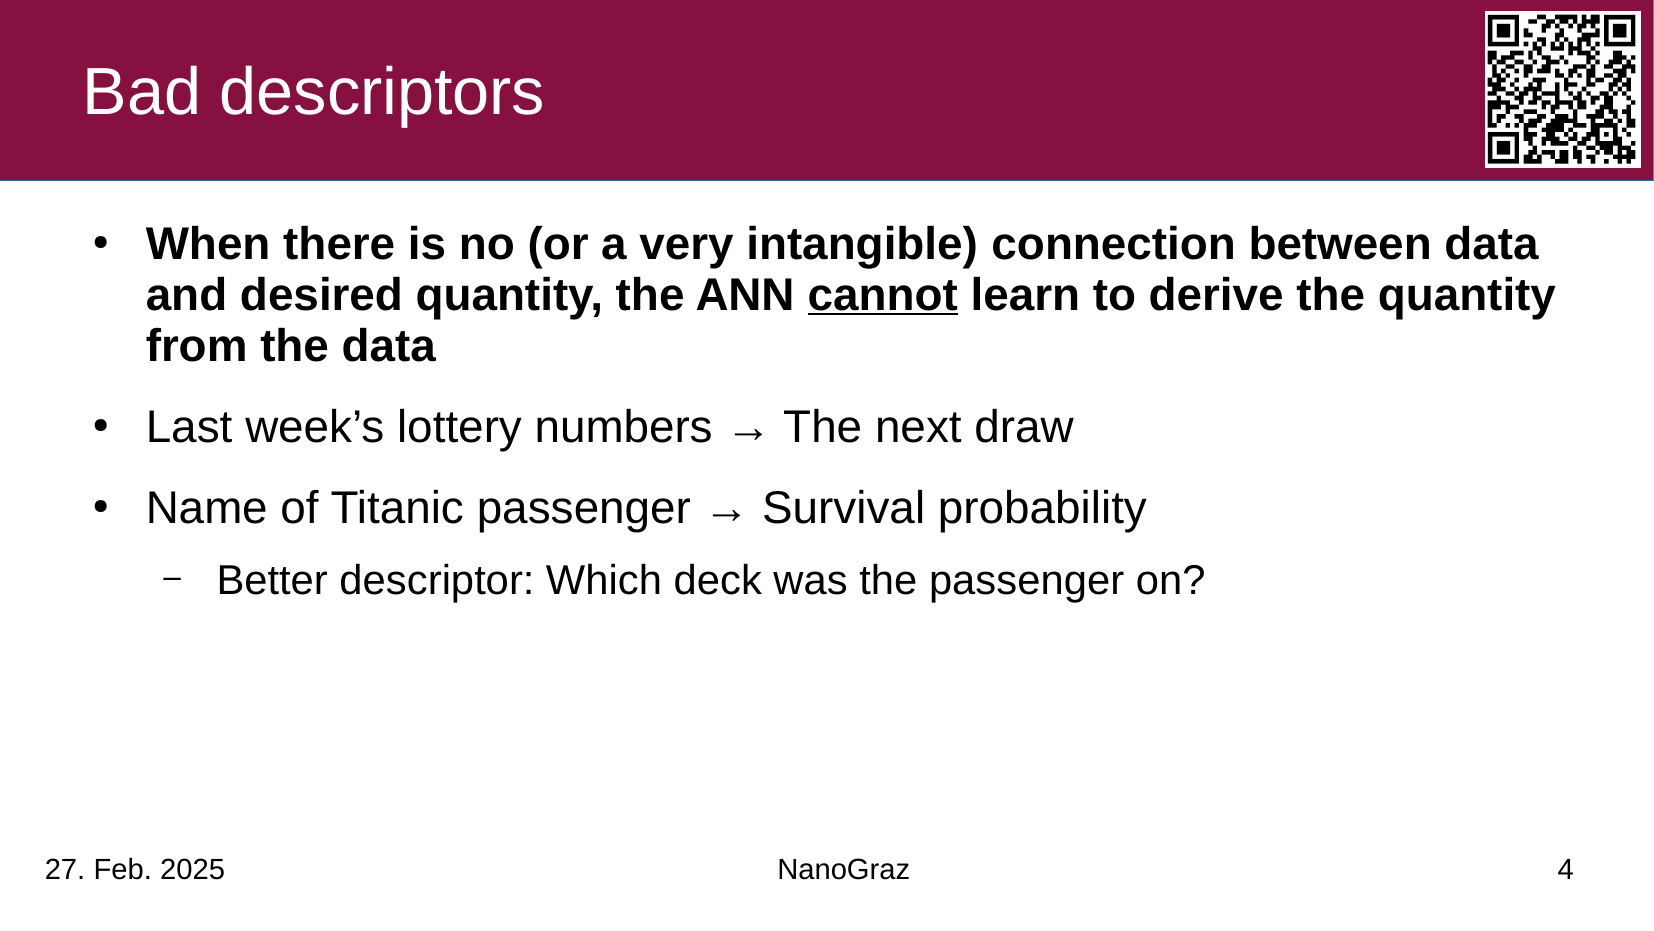

# Bad descriptors
When there is no (or a very intangible) connection between data and desired quantity, the ANN cannot learn to derive the quantity from the data
Last week’s lottery numbers → The next draw
Name of Titanic passenger → Survival probability
Better descriptor: Which deck was the passenger on?